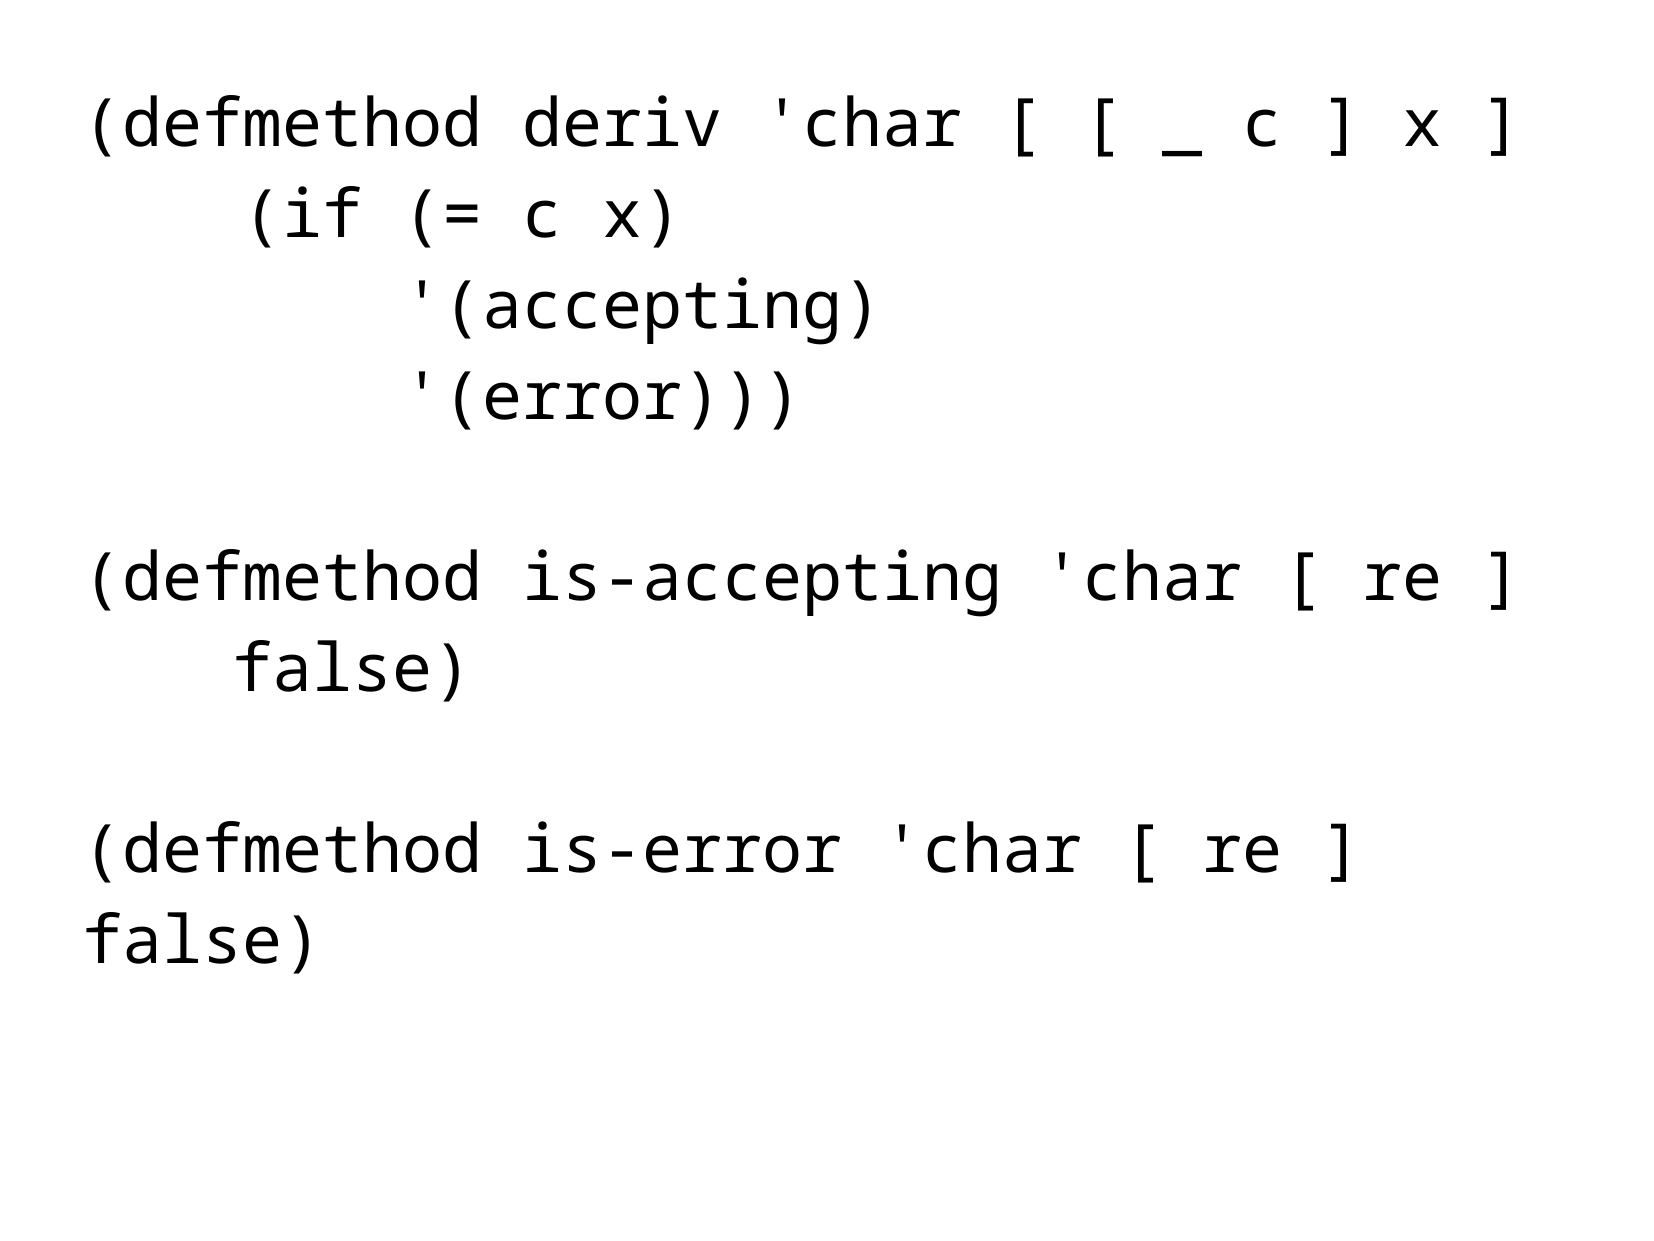

# (defmethod deriv 'char [ [ _ c ] x ]
 (if (= c x)
 '(accepting)
 '(error)))
(defmethod is-accepting 'char [ re ]
		false)
(defmethod is-error 'char [ re ] false)